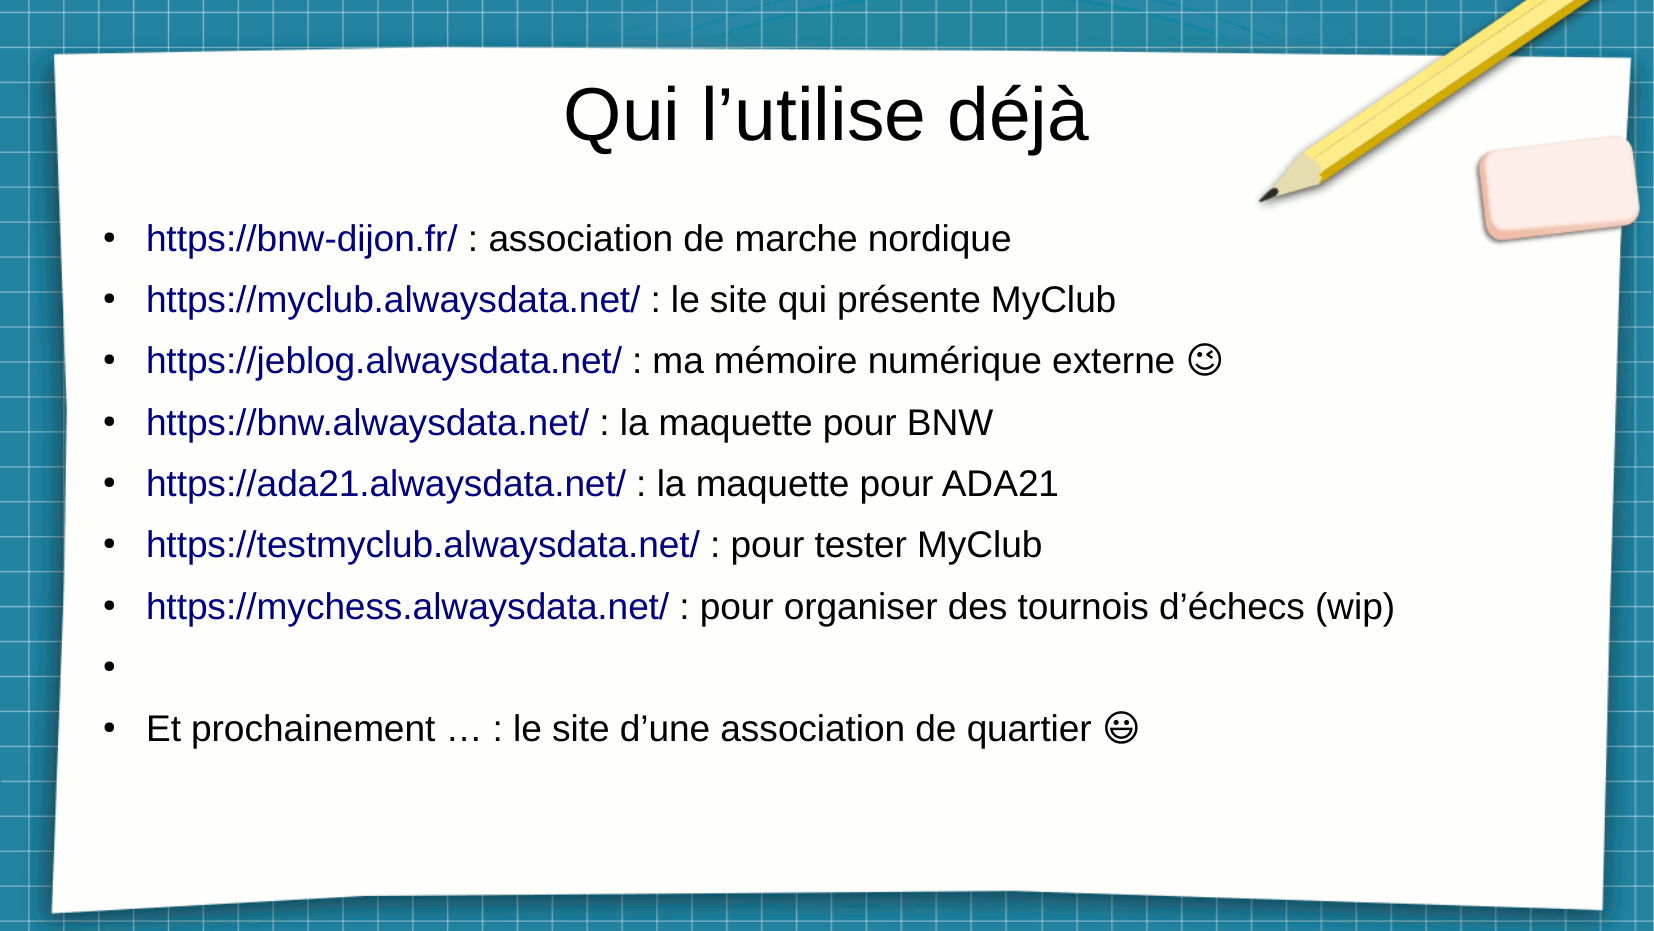

# Qui l’utilise déjà
https://bnw-dijon.fr/ : association de marche nordique
https://myclub.alwaysdata.net/ : le site qui présente MyClub
https://jeblog.alwaysdata.net/ : ma mémoire numérique externe 😉
https://bnw.alwaysdata.net/ : la maquette pour BNW
https://ada21.alwaysdata.net/ : la maquette pour ADA21
https://testmyclub.alwaysdata.net/ : pour tester MyClub
https://mychess.alwaysdata.net/ : pour organiser des tournois d’échecs (wip)
Et prochainement … : le site d’une association de quartier 😃